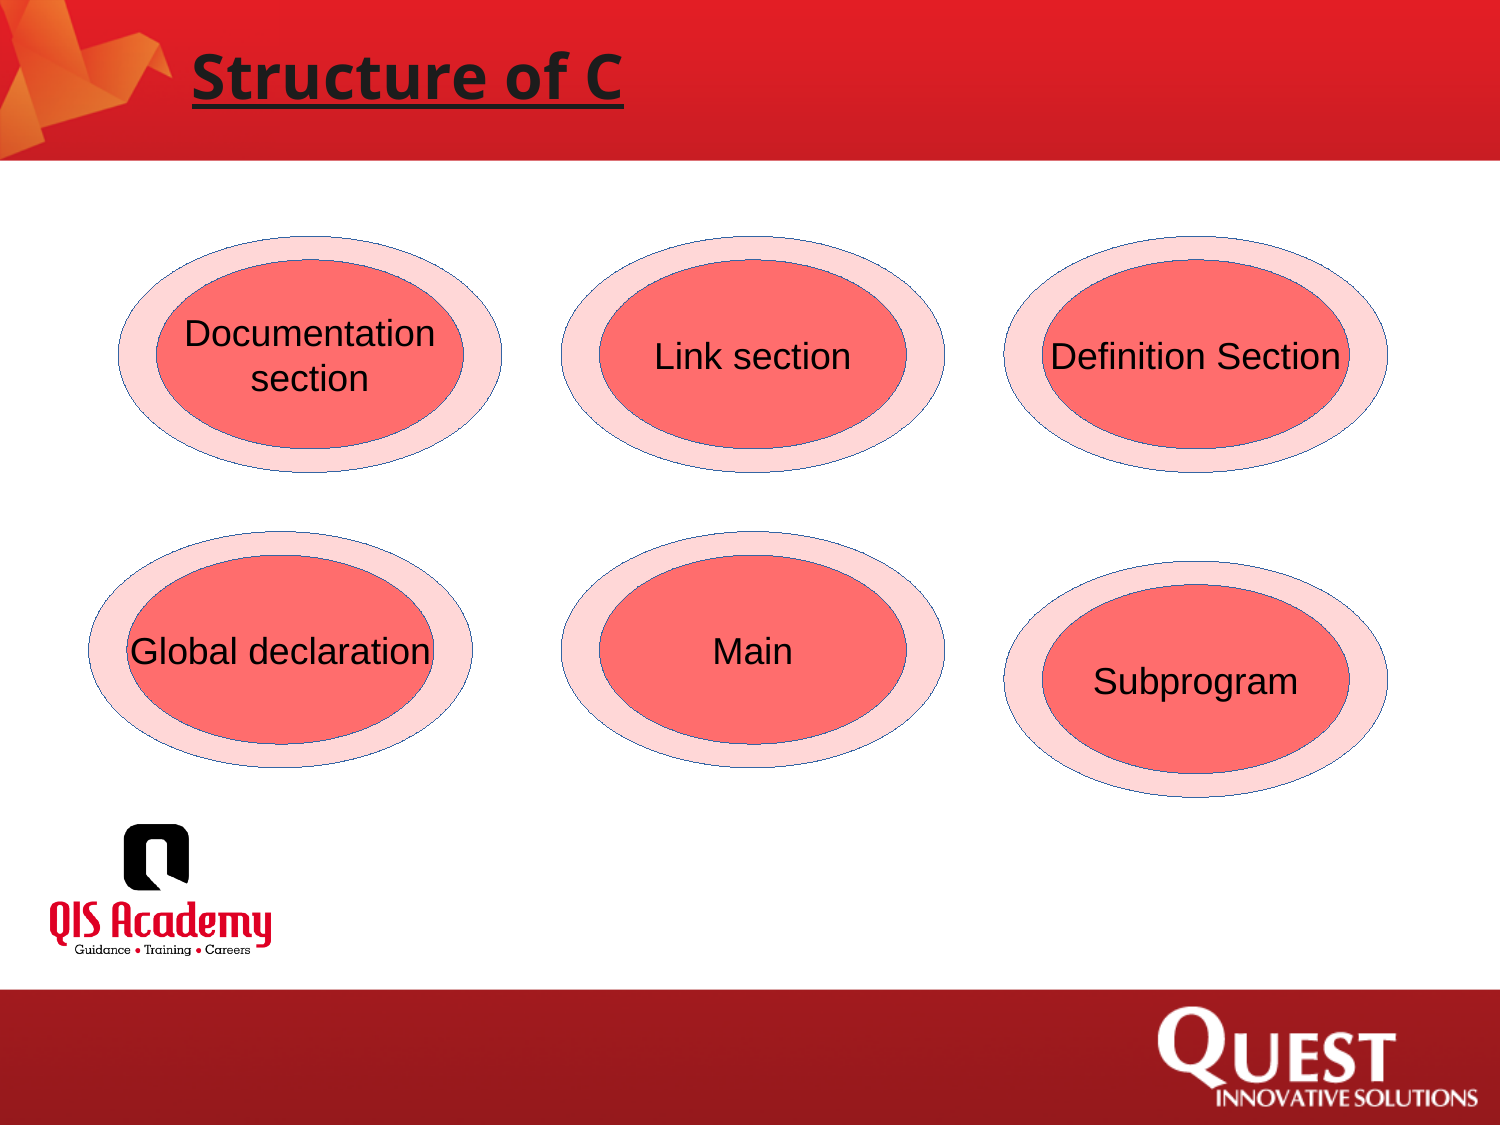

# Structure of C
Documentation
section
Link section
Definition Section
Global declaration
Main
Subprogram